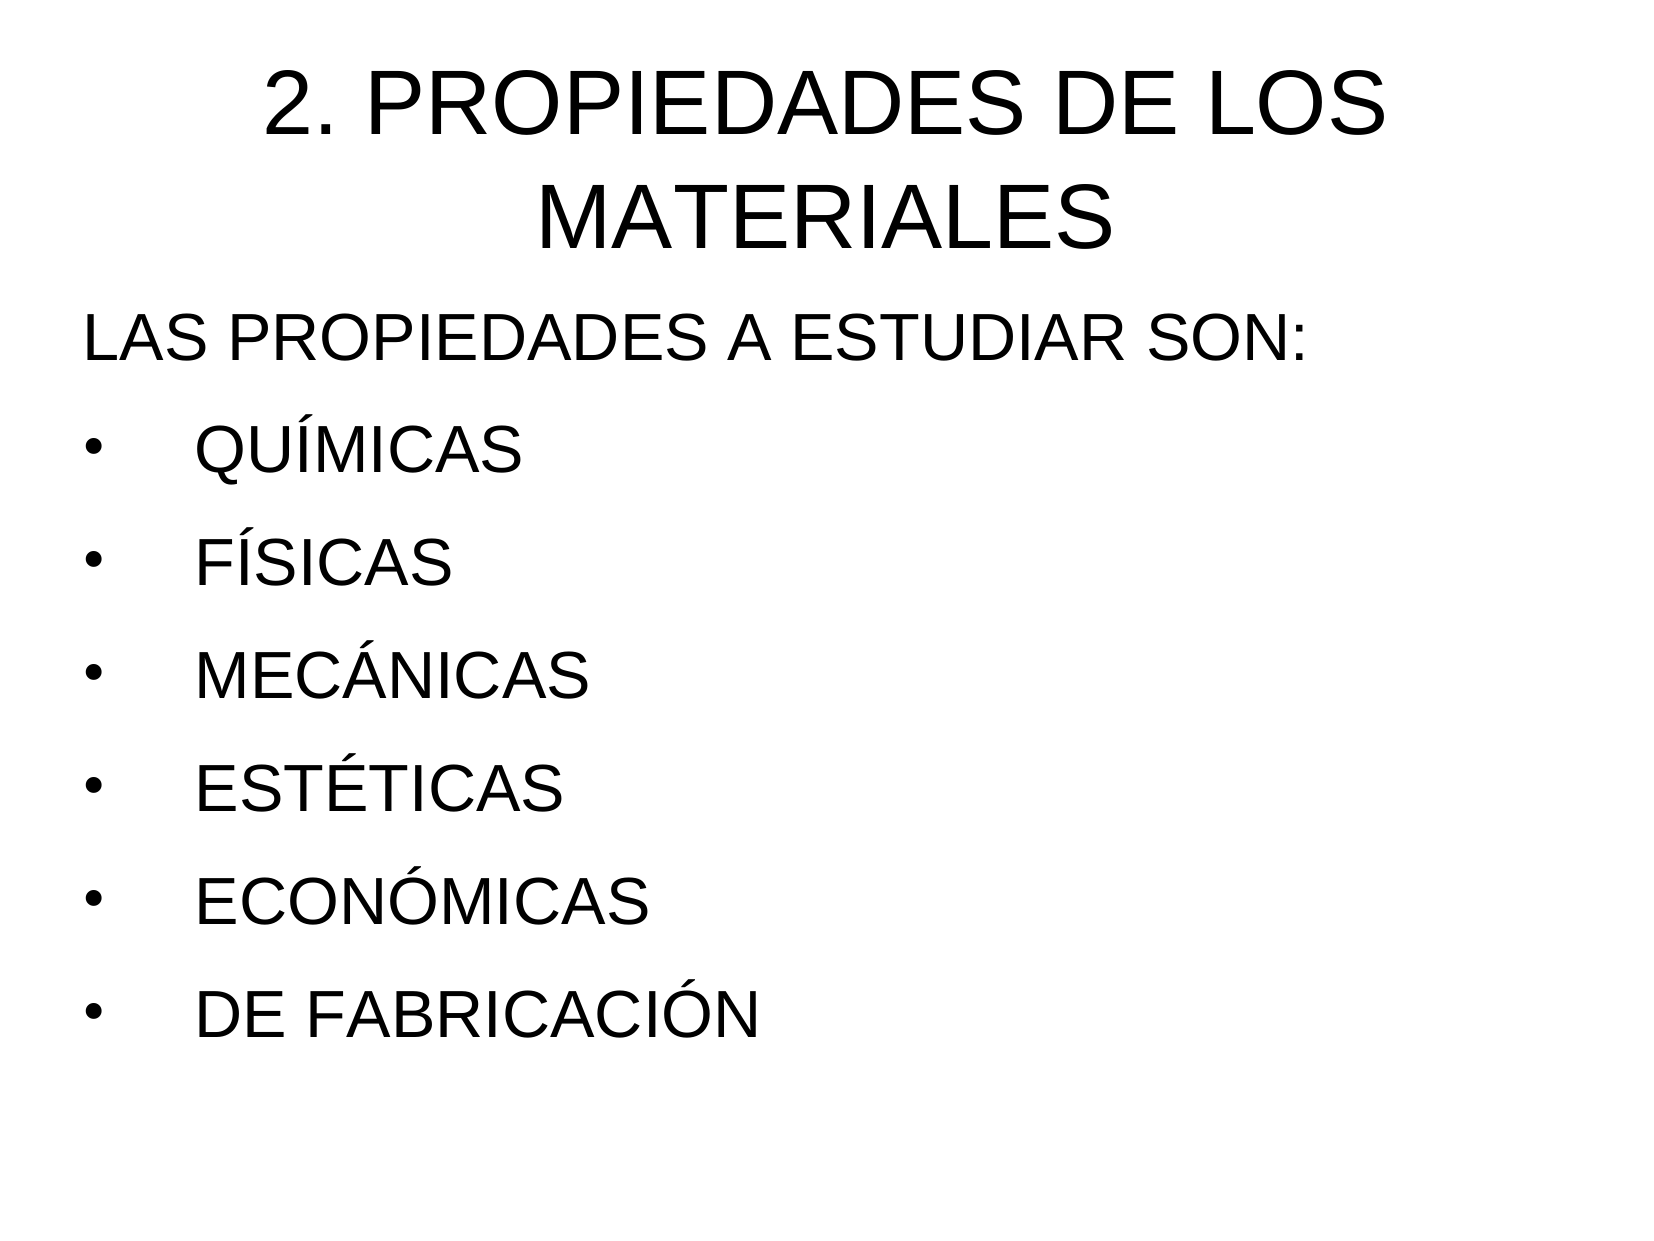

# 2. PROPIEDADES DE LOS MATERIALES
LAS PROPIEDADES A ESTUDIAR SON:
QUÍMICAS
FÍSICAS
MECÁNICAS
ESTÉTICAS
ECONÓMICAS
DE FABRICACIÓN